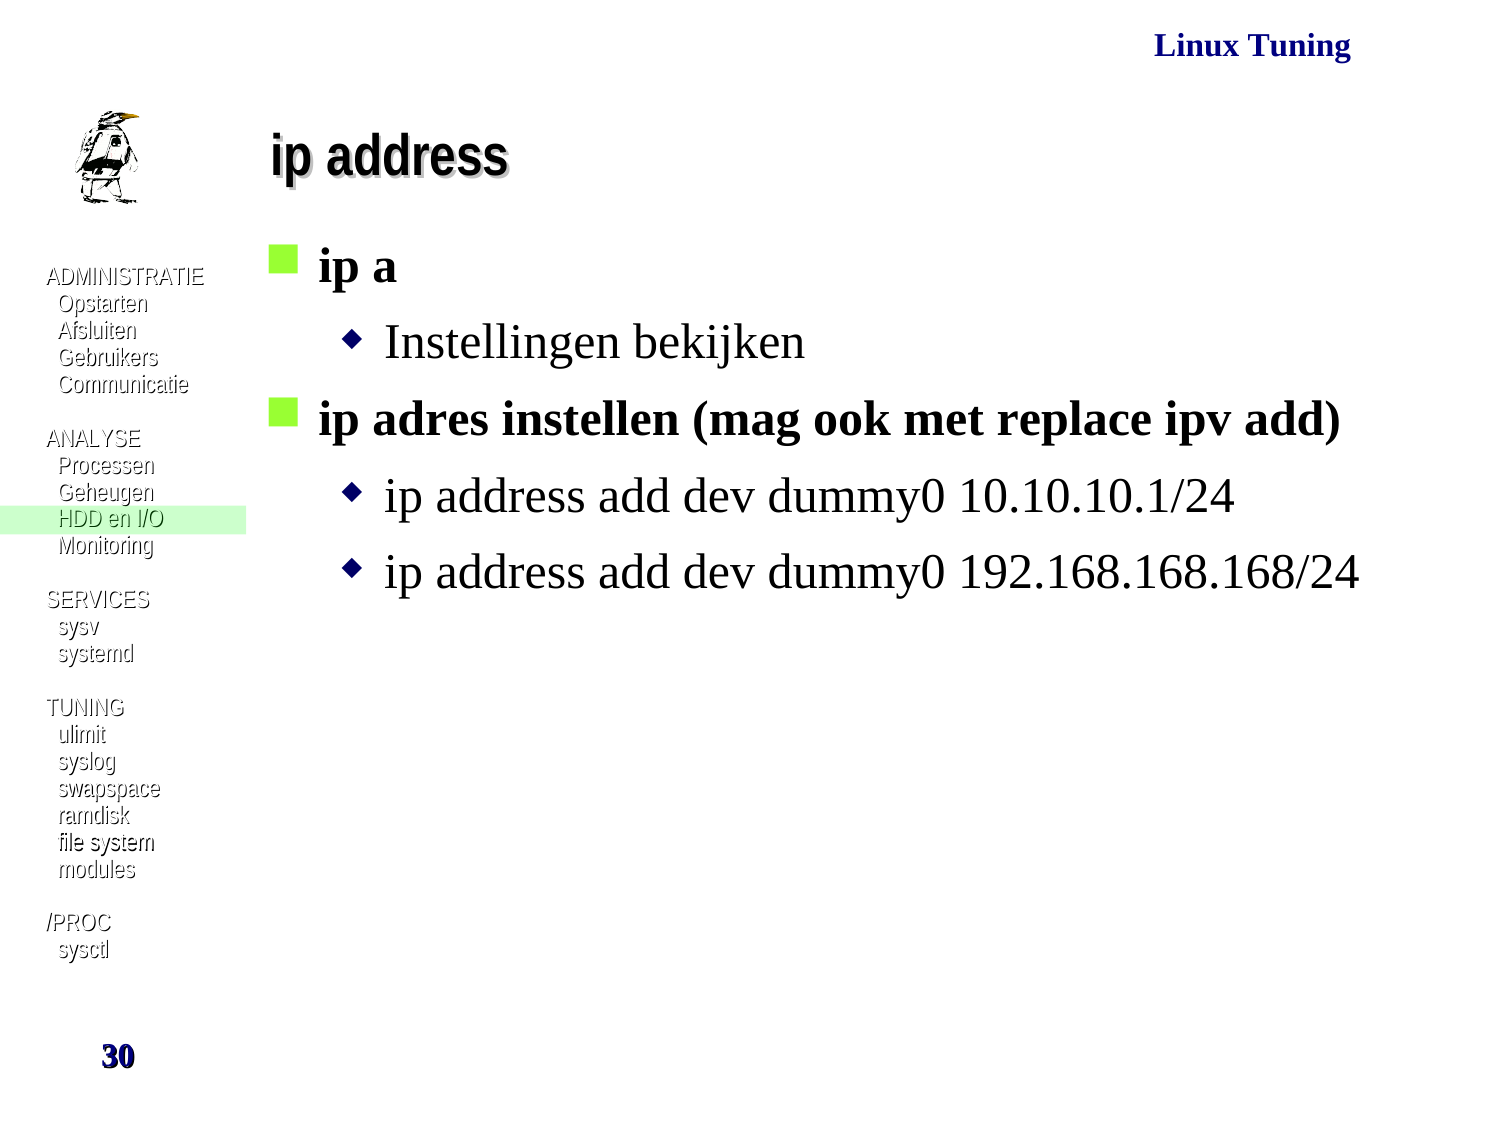

# ip address
ip a
Instellingen bekijken
ip adres instellen (mag ook met replace ipv add)
ip address add dev dummy0 10.10.10.1/24
ip address add dev dummy0 192.168.168.168/24